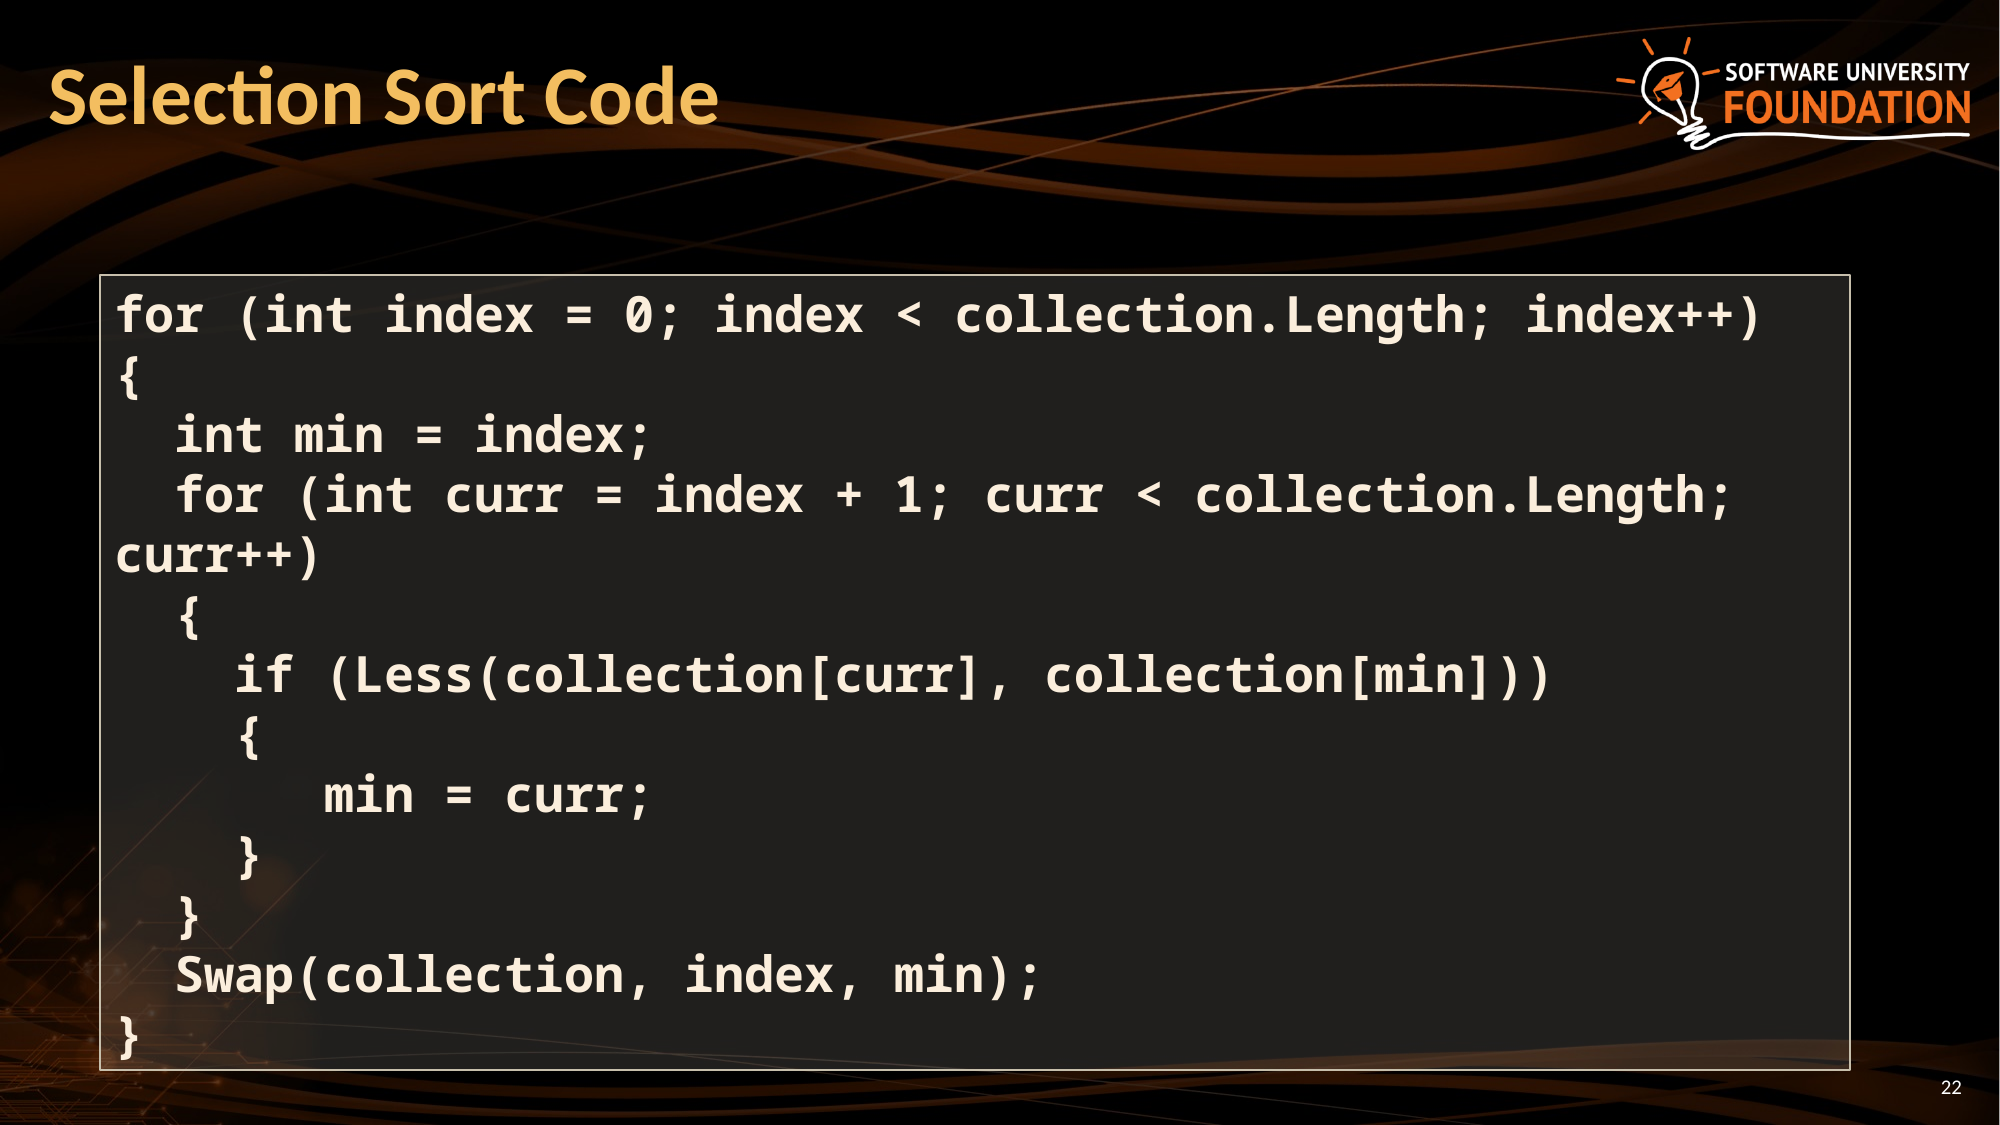

# Selection Sort Code
for (int index = 0; index < collection.Length; index++)
{
 int min = index;
 for (int curr = index + 1; curr < collection.Length; curr++)
 {
 if (Less(collection[curr], collection[min]))
 {
 min = curr;
 }
 }
 Swap(collection, index, min);
}